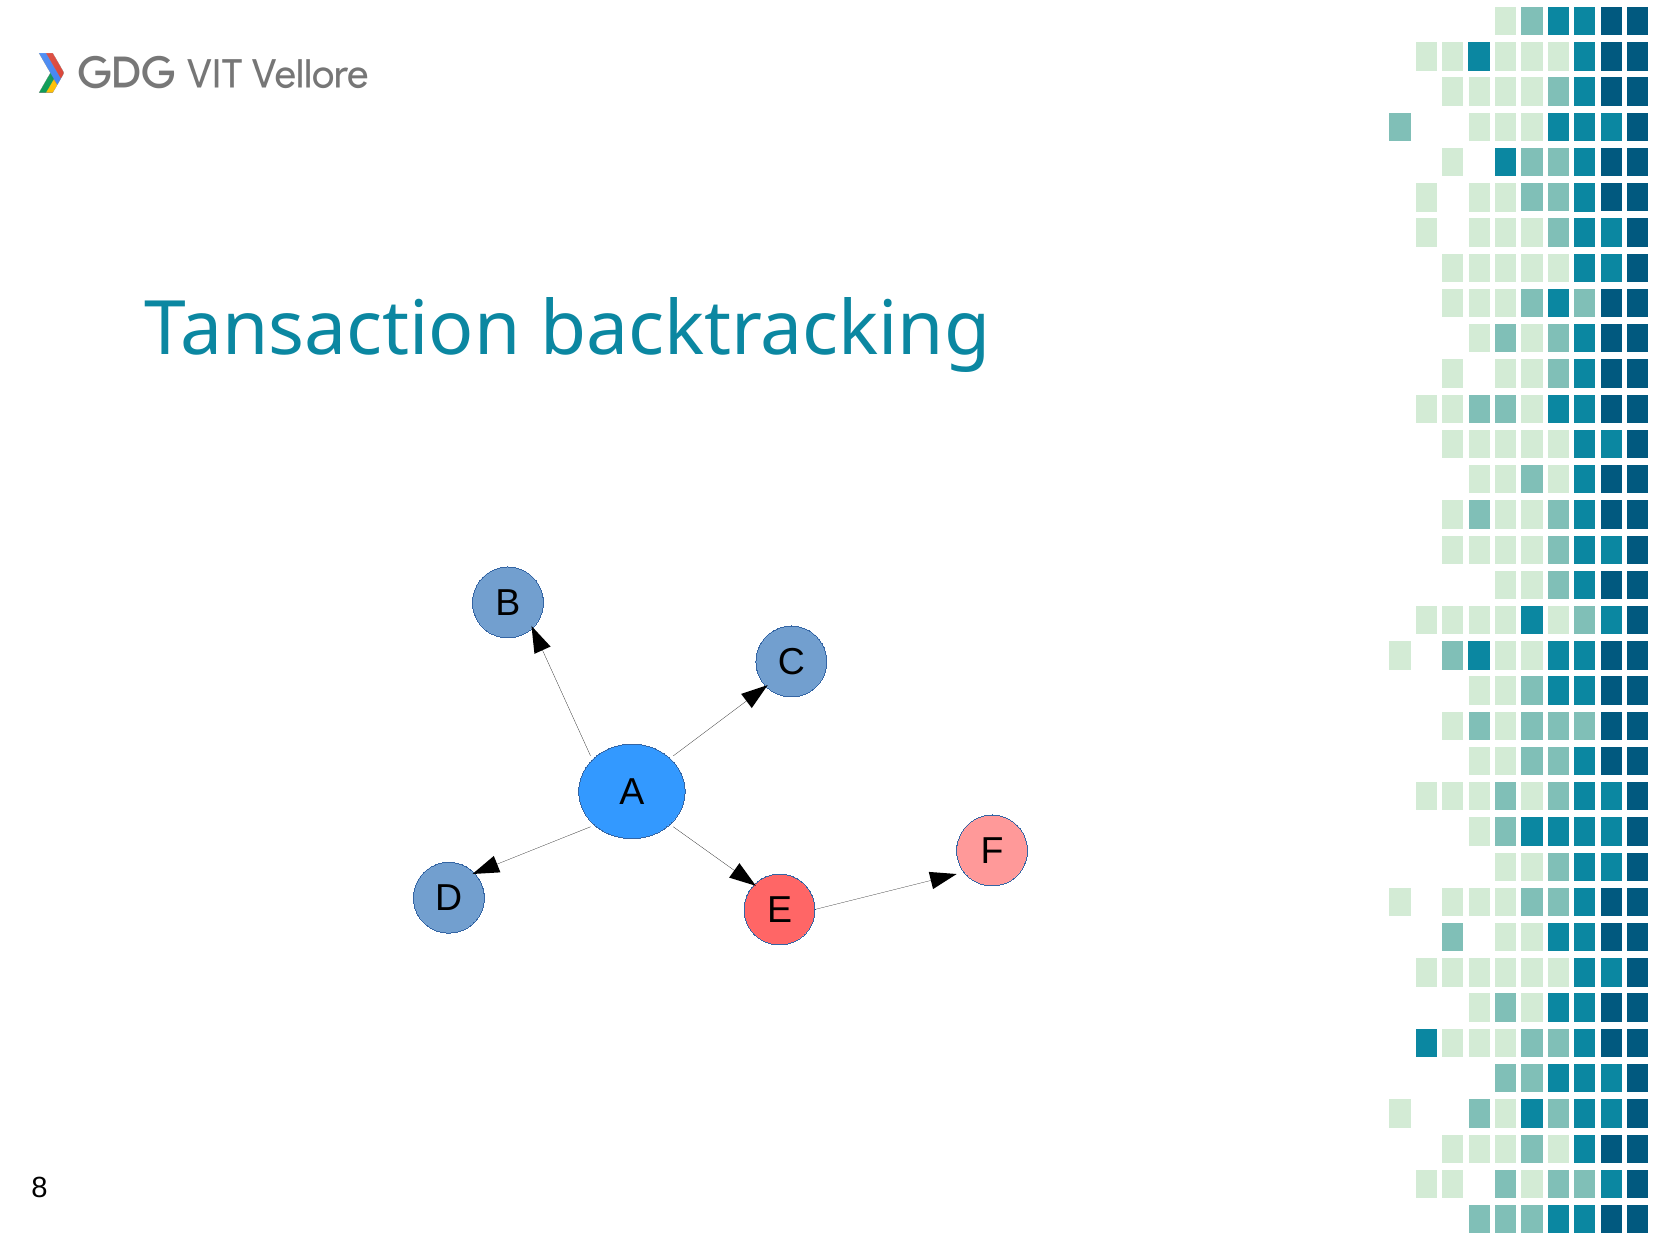

# Tansaction backtracking
B
C
A
F
D
E